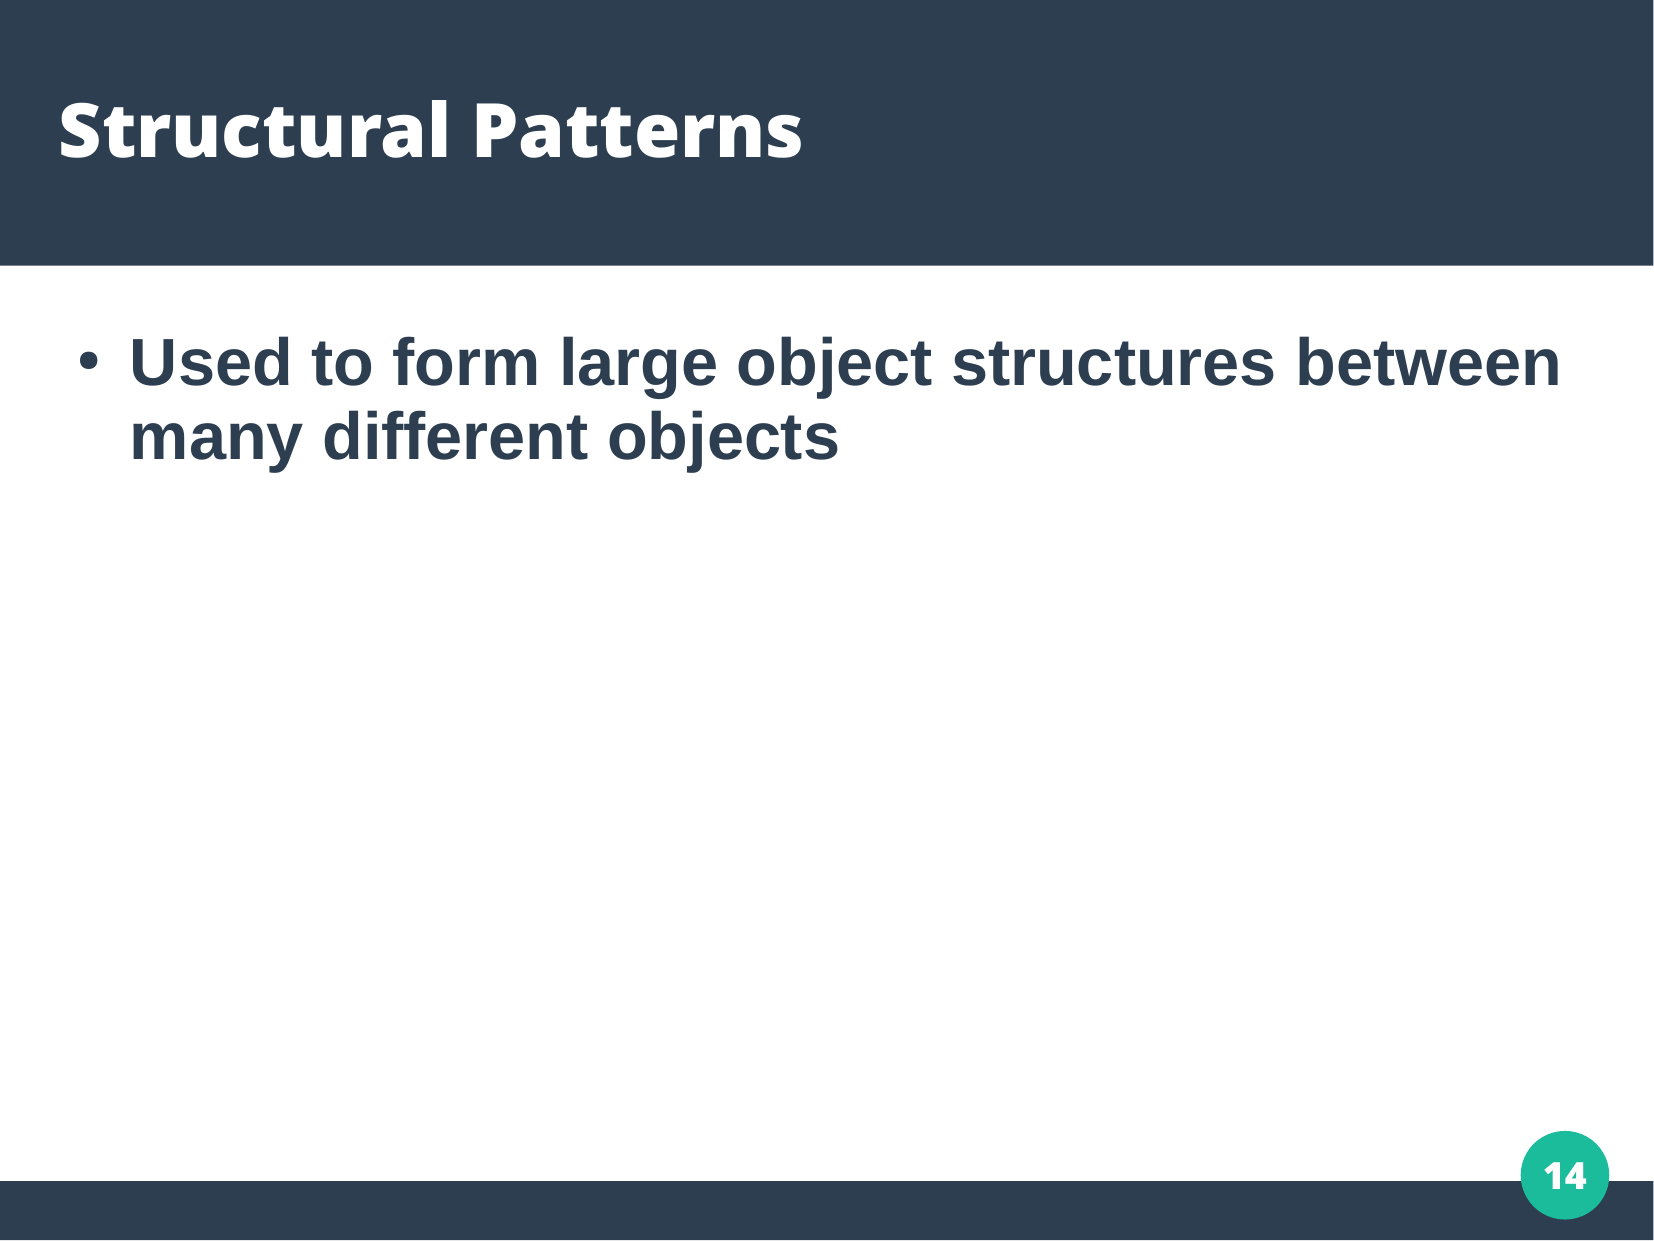

# Structural Patterns
Used to form large object structures between many different objects
14